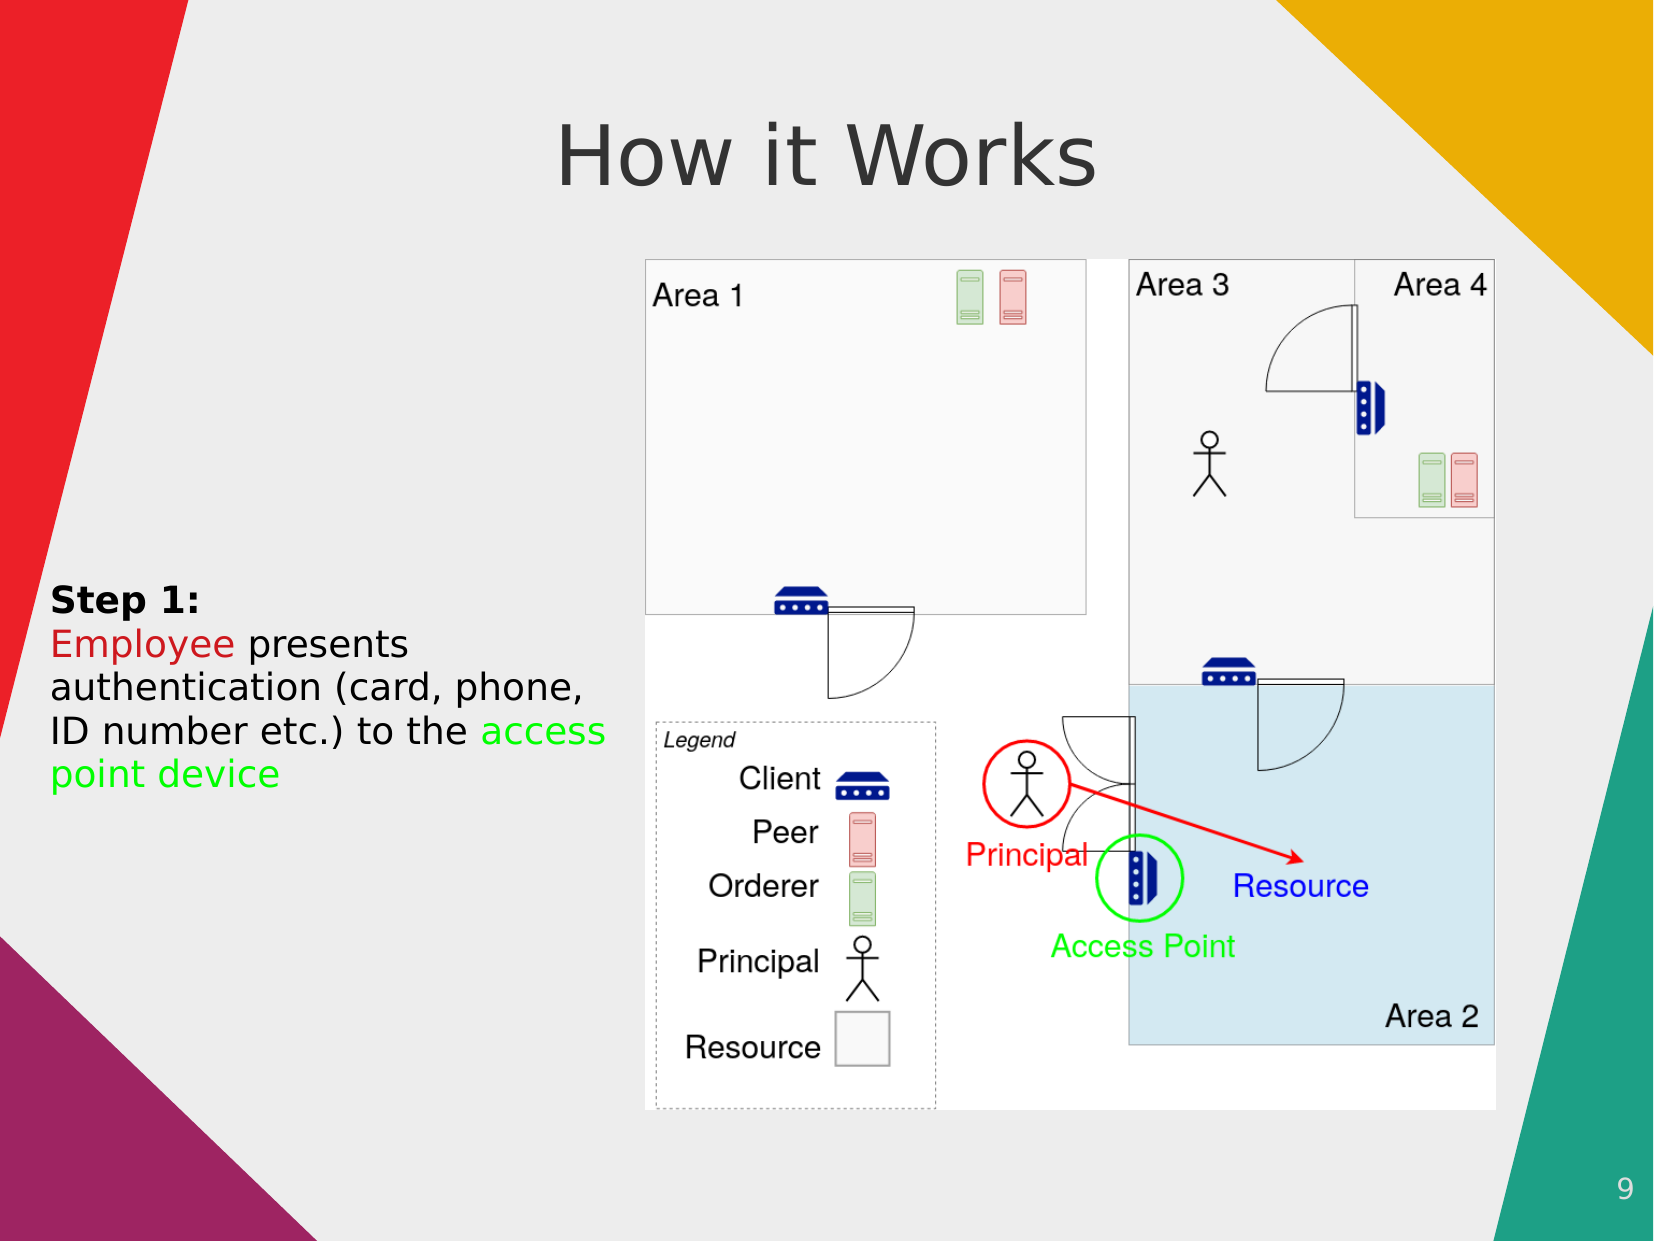

# How it Works
Step 1:
Employee presents
authentication (card, phone,
ID number etc.) to the access
point device
9